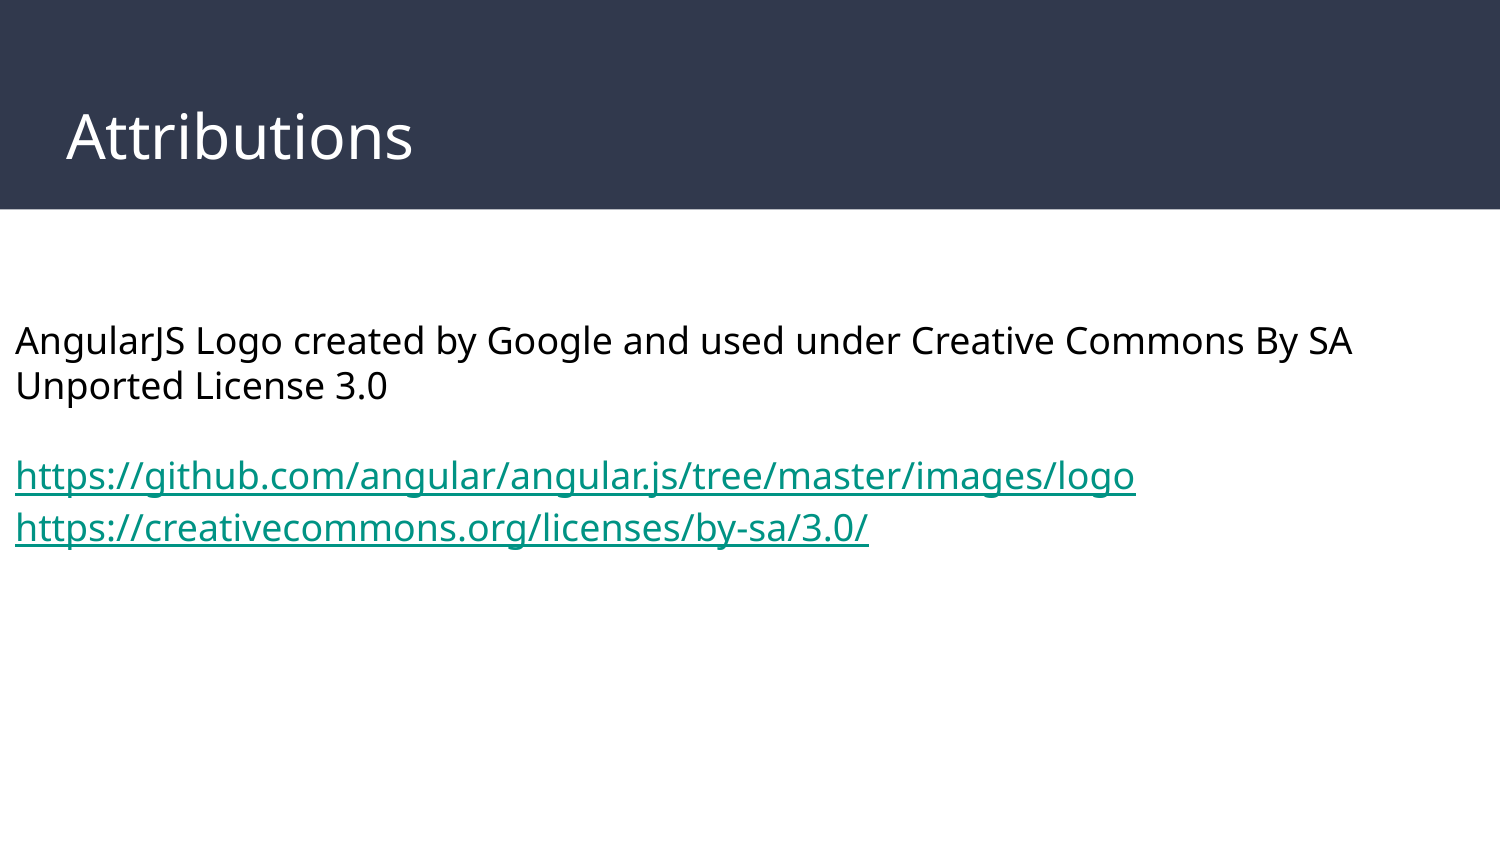

# Attributions
AngularJS Logo created by Google and used under Creative Commons By SA Unported License 3.0
https://github.com/angular/angular.js/tree/master/images/logo
https://creativecommons.org/licenses/by-sa/3.0/